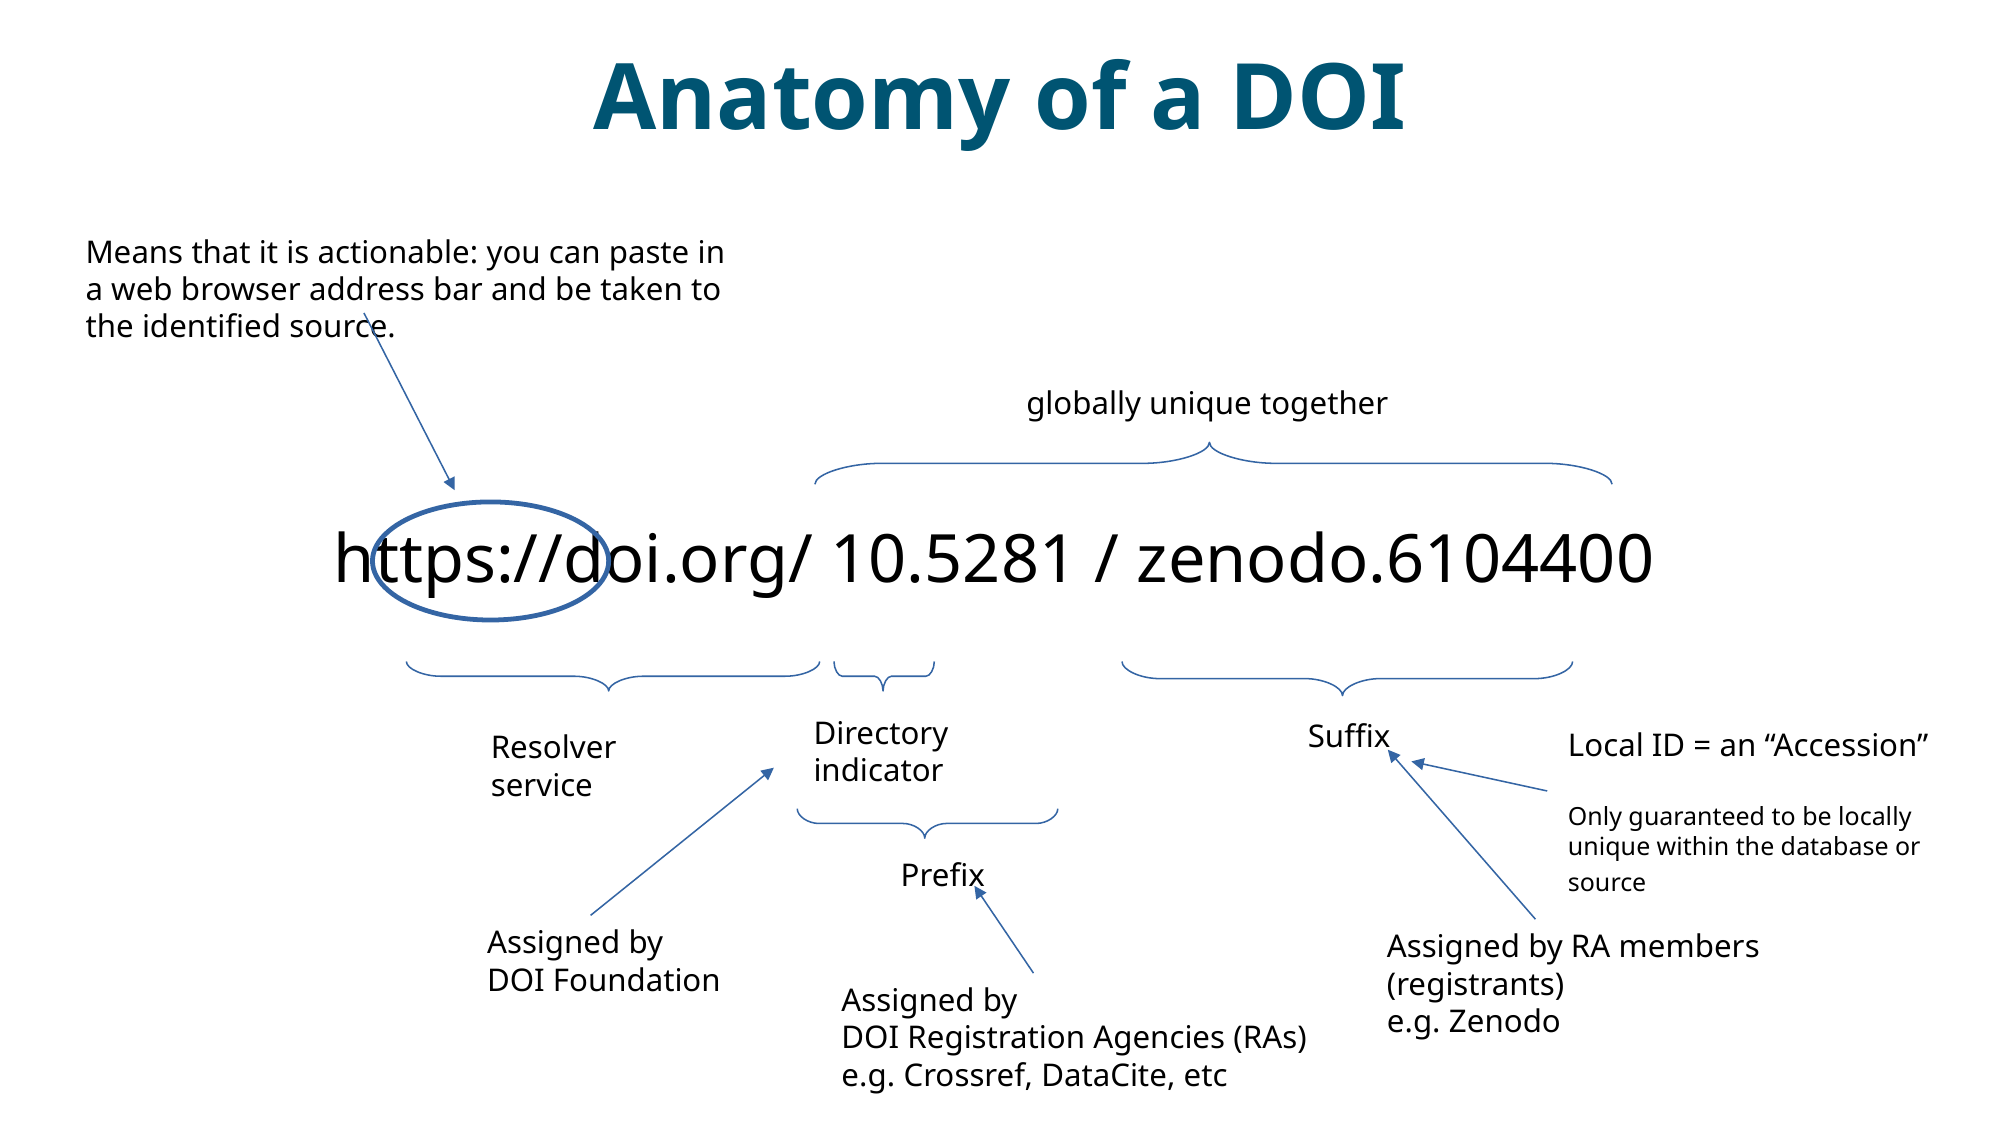

Anatomy of a DOI
Means that it is actionable: you can paste in a web browser address bar and be taken to the identified source.
globally unique together
# https://doi.org/ 10.5281 / zenodo.6104400
Resolver service
Directory
indicator
Suffix
Local ID = an “Accession”
Only guaranteed to be locally unique within the database or source
Assigned by RA members (registrants)
e.g. Zenodo
Assigned by
DOI Foundation
Prefix
Assigned by
DOI Registration Agencies (RAs)
e.g. Crossref, DataCite, etc